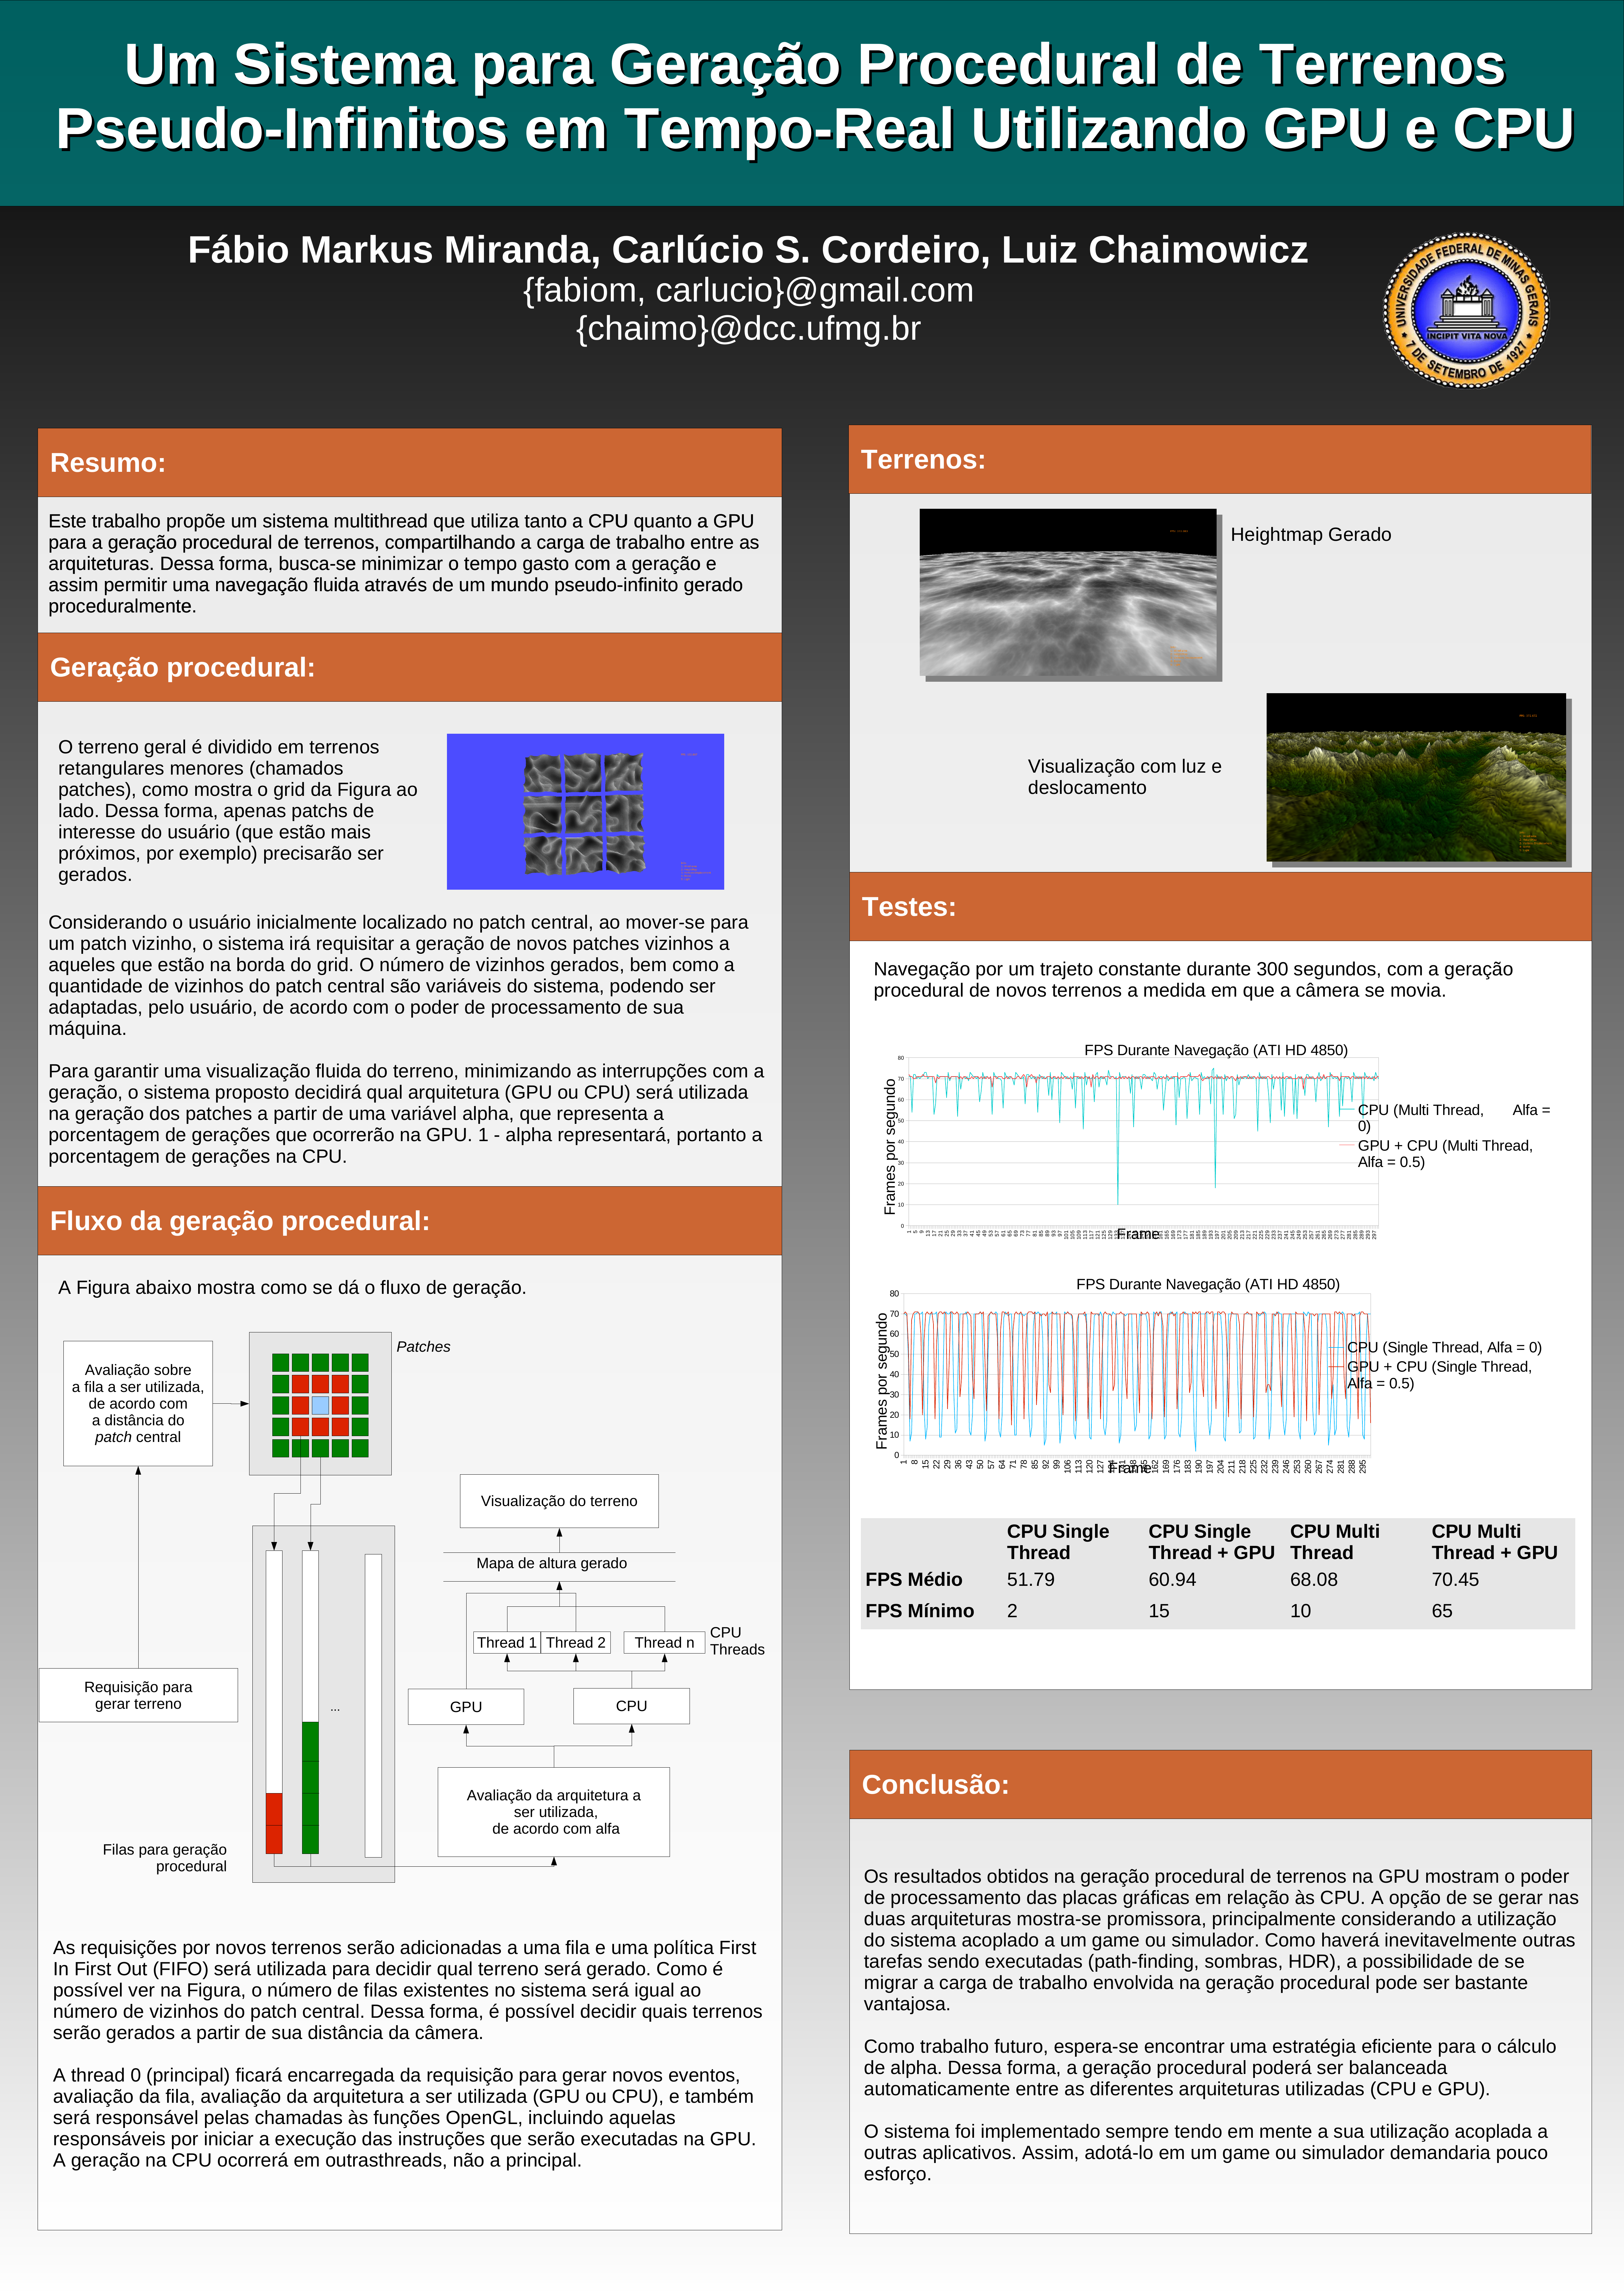

Um Sistema para Geração Procedural de Terrenos Pseudo-Infinitos em Tempo-Real Utilizando GPU e CPU
Fábio Markus Miranda, Carlúcio S. Cordeiro, Luiz Chaimowicz
{fabiom, carlucio}@gmail.com
{chaimo}@dcc.ufmg.br
 Terrenos:
 Resumo:
Este trabalho propõe um sistema multithread que utiliza tanto a CPU quanto a GPU para a geração procedural de terrenos, compartilhando a carga de trabalho entre as arquiteturas. Dessa forma, busca-se minimizar o tempo gasto com a geração e assim permitir uma navegação fluida através de um mundo pseudo-infinito gerado proceduralmente.
Este trabalho propõe um sistema multithread que utiliza tanto a CPU quanto a GPU para a geração procedural de terrenos, compartilhando a carga de trabalho entre as arquiteturas. Dessa forma, busca-se minimizar o tempo gasto com a geração e assim permitir uma navegação fluida através de um mundo pseudo-infinito gerado proceduralmente.
Heightmap Gerado
 Geração procedural:
O terreno geral é dividido em terrenos retangulares menores (chamados patches), como mostra o grid da Figura ao lado. Dessa forma, apenas patchs de interesse do usuário (que estão mais próximos, por exemplo) precisarão ser gerados.
Visualização com luz e deslocamento
 Testes:
Considerando o usuário inicialmente localizado no patch central, ao mover-se para um patch vizinho, o sistema irá requisitar a geração de novos patches vizinhos a aqueles que estão na borda do grid. O número de vizinhos gerados, bem como a quantidade de vizinhos do patch central são variáveis do sistema, podendo ser adaptadas, pelo usuário, de acordo com o poder de processamento de sua máquina.
Para garantir uma visualização fluida do terreno, minimizando as interrupções com a geração, o sistema proposto decidirá qual arquitetura (GPU ou CPU) será utilizada na geração dos patches a partir de uma variável alpha, que representa a porcentagem de gerações que ocorrerão na GPU. 1 - alpha representará, portanto a porcentagem de gerações na CPU.
Navegação por um trajeto constante durante 300 segundos, com a geração procedural de novos terrenos a medida em que a câmera se movia.
### Chart: FPS Durante Navegação (ATI HD 4850)
| Category | CPU (Multi Thread, Alfa = 0) | GPU + CPU (Multi Thread, Alfa = 0.5) |
|---|---|---|
| 1 | 71.0 | 72.0 |
| 2 | 71.0 | 71.0 |
| 3 | 54.0 | 71.0 |
| 4 | 72.0 | 70.0 |
| 5 | 72.0 | 70.0 |
| 6 | 70.0 | 71.0 |
| 7 | 71.0 | 71.0 |
| 8 | 70.0 | 71.0 |
| 9 | 71.0 | 71.0 |
| 10 | 71.0 | 72.0 |
| 11 | 73.0 | 71.0 |
| 12 | 73.0 | 71.0 |
| 13 | 70.0 | 71.0 |
| 14 | 71.0 | 71.0 |
| 15 | 71.0 | 71.0 |
| 16 | 71.0 | 71.0 |
| 17 | 53.0 | 71.0 |
| 18 | 58.0 | 68.0 |
| 19 | 72.0 | 71.0 |
| 20 | 71.0 | 70.0 |
| 21 | 71.0 | 71.0 |
| 22 | 71.0 | 71.0 |
| 23 | 71.0 | 71.0 |
| 24 | 71.0 | 71.0 |
| 25 | 61.0 | 71.0 |
| 26 | 73.0 | 71.0 |
| 27 | 69.0 | 70.0 |
| 28 | 71.0 | 71.0 |
| 29 | 71.0 | 71.0 |
| 30 | 71.0 | 71.0 |
| 31 | 71.0 | 71.0 |
| 32 | 52.0 | 71.0 |
| 33 | 73.0 | 70.0 |
| 34 | 65.0 | 71.0 |
| 35 | 70.0 | 70.0 |
| 36 | 71.0 | 71.0 |
| 37 | 70.0 | 71.0 |
| 38 | 71.0 | 70.0 |
| 39 | 69.0 | 70.0 |
| 40 | 73.0 | 70.0 |
| 41 | 72.0 | 71.0 |
| 42 | 71.0 | 70.0 |
| 43 | 71.0 | 71.0 |
| 44 | 70.0 | 71.0 |
| 45 | 71.0 | 71.0 |
| 46 | 59.0 | 70.0 |
| 47 | 64.0 | 71.0 |
| 48 | 73.0 | 70.0 |
| 49 | 70.0 | 71.0 |
| 50 | 71.0 | 70.0 |
| 51 | 71.0 | 71.0 |
| 52 | 70.0 | 70.0 |
| 53 | 71.0 | 71.0 |
| 54 | 53.0 | 66.0 |
| 55 | 73.0 | 71.0 |
| 56 | 71.0 | 71.0 |
| 57 | 71.0 | 70.0 |
| 58 | 70.0 | 71.0 |
| 59 | 70.0 | 71.0 |
| 60 | 69.0 | 71.0 |
| 61 | 56.0 | 70.0 |
| 62 | 73.0 | 70.0 |
| 63 | 71.0 | 71.0 |
| 64 | 71.0 | 70.0 |
| 65 | 70.0 | 71.0 |
| 66 | 71.0 | 71.0 |
| 67 | 70.0 | 70.0 |
| 68 | 67.0 | 70.0 |
| 69 | 73.0 | 70.0 |
| 70 | 72.0 | 71.0 |
| 71 | 71.0 | 71.0 |
| 72 | 70.0 | 70.0 |
| 73 | 70.0 | 71.0 |
| 74 | 71.0 | 72.0 |
| 75 | 58.0 | 71.0 |
| 76 | 72.0 | 66.0 |
| 77 | 72.0 | 71.0 |
| 78 | 71.0 | 71.0 |
| 79 | 70.0 | 72.0 |
| 80 | 71.0 | 71.0 |
| 81 | 70.0 | 71.0 |
| 82 | 71.0 | 68.0 |
| 83 | 54.0 | 71.0 |
| 84 | 72.0 | 70.0 |
| 85 | 71.0 | 71.0 |
| 86 | 70.0 | 71.0 |
| 87 | 71.0 | 70.0 |
| 88 | 70.0 | 70.0 |
| 89 | 71.0 | 71.0 |
| 90 | 62.0 | 71.0 |
| 91 | 73.0 | 71.0 |
| 92 | 60.0 | 70.0 |
| 93 | 71.0 | 71.0 |
| 94 | 70.0 | 71.0 |
| 95 | 70.0 | 70.0 |
| 96 | 71.0 | 71.0 |
| 97 | 49.0 | 70.0 |
| 98 | 73.0 | 71.0 |
| 99 | 72.0 | 70.0 |
| 100 | 71.0 | 71.0 |
| 101 | 70.0 | 71.0 |
| 102 | 71.0 | 70.0 |
| 103 | 70.0 | 70.0 |
| 104 | 70.0 | 71.0 |
| 105 | 65.0 | 70.0 |
| 106 | 73.0 | 71.0 |
| 107 | 56.0 | 71.0 |
| 108 | 71.0 | 71.0 |
| 109 | 70.0 | 71.0 |
| 110 | 71.0 | 70.0 |
| 111 | 70.0 | 71.0 |
| 112 | 46.0 | 70.0 |
| 113 | 73.0 | 71.0 |
| 114 | 67.0 | 71.0 |
| 115 | 71.0 | 70.0 |
| 116 | 70.0 | 71.0 |
| 117 | 70.0 | 66.0 |
| 118 | 71.0 | 72.0 |
| 119 | 59.0 | 70.0 |
| 120 | 72.0 | 71.0 |
| 121 | 73.0 | 71.0 |
| 122 | 66.0 | 70.0 |
| 123 | 71.0 | 71.0 |
| 124 | 70.0 | 71.0 |
| 125 | 71.0 | 70.0 |
| 126 | 70.0 | 71.0 |
| 127 | 67.0 | 71.0 |
| 128 | 74.0 | 71.0 |
| 129 | 71.0 | 70.0 |
| 130 | 71.0 | 71.0 |
| 131 | 71.0 | 71.0 |
| 132 | 70.0 | 70.0 |
| 133 | 71.0 | 70.0 |
| 134 | 10.0 | 70.0 |
| 135 | 73.0 | 71.0 |
| 136 | 70.0 | 70.0 |
| 137 | 71.0 | 71.0 |
| 138 | 71.0 | 70.0 |
| 139 | 71.0 | 71.0 |
| 140 | 70.0 | 70.0 |
| 141 | 71.0 | 71.0 |
| 142 | 63.0 | 70.0 |
| 143 | 72.0 | 71.0 |
| 144 | 47.0 | 71.0 |
| 145 | 71.0 | 70.0 |
| 146 | 70.0 | 71.0 |
| 147 | 71.0 | 70.0 |
| 148 | 70.0 | 71.0 |
| 149 | 65.0 | 71.0 |
| 150 | 72.0 | 70.0 |
| 151 | 72.0 | 71.0 |
| 152 | 71.0 | 70.0 |
| 153 | 70.0 | 71.0 |
| 154 | 71.0 | 70.0 |
| 155 | 70.0 | 71.0 |
| 156 | 69.0 | 71.0 |
| 157 | 73.0 | 71.0 |
| 158 | 72.0 | 70.0 |
| 159 | 65.0 | 70.0 |
| 160 | 70.0 | 71.0 |
| 161 | 71.0 | 70.0 |
| 162 | 71.0 | 70.0 |
| 163 | 55.0 | 71.0 |
| 164 | 64.0 | 70.0 |
| 165 | 72.0 | 71.0 |
| 166 | 69.0 | 71.0 |
| 167 | 70.0 | 70.0 |
| 168 | 71.0 | 70.0 |
| 169 | 70.0 | 71.0 |
| 170 | 71.0 | 71.0 |
| 171 | 48.0 | 71.0 |
| 172 | 73.0 | 71.0 |
| 173 | 61.0 | 70.0 |
| 174 | 70.0 | 71.0 |
| 175 | 70.0 | 71.0 |
| 176 | 71.0 | 71.0 |
| 177 | 70.0 | 71.0 |
| 178 | 51.0 | 71.0 |
| 179 | 65.0 | 72.0 |
| 180 | 73.0 | 71.0 |
| 181 | 69.0 | 71.0 |
| 182 | 70.0 | 71.0 |
| 183 | 71.0 | 71.0 |
| 184 | 70.0 | 71.0 |
| 185 | 70.0 | 71.0 |
| 186 | 53.0 | 72.0 |
| 187 | 73.0 | 70.0 |
| 188 | 70.0 | 69.0 |
| 189 | 71.0 | 70.0 |
| 190 | 70.0 | 70.0 |
| 191 | 70.0 | 71.0 |
| 192 | 71.0 | 70.0 |
| 193 | 58.0 | 71.0 |
| 194 | 74.0 | 71.0 |
| 195 | 75.0 | 70.0 |
| 196 | 18.0 | 71.0 |
| 197 | 72.0 | 70.0 |
| 198 | 70.0 | 71.0 |
| 199 | 71.0 | 70.0 |
| 200 | 70.0 | 71.0 |
| 201 | 53.0 | 70.0 |
| 202 | 72.0 | 70.0 |
| 203 | 69.0 | 71.0 |
| 204 | 71.0 | 71.0 |
| 205 | 70.0 | 70.0 |
| 206 | 71.0 | 71.0 |
| 207 | 70.0 | 71.0 |
| 208 | 51.0 | 70.0 |
| 209 | 53.0 | 69.0 |
| 210 | 72.0 | 71.0 |
| 211 | 67.0 | 70.0 |
| 212 | 70.0 | 71.0 |
| 213 | 71.0 | 70.0 |
| 214 | 70.0 | 71.0 |
| 215 | 71.0 | 71.0 |
| 216 | 70.0 | 71.0 |
| 217 | 72.0 | 70.0 |
| 218 | 70.0 | 71.0 |
| 219 | 71.0 | 70.0 |
| 220 | 70.0 | 71.0 |
| 221 | 71.0 | 71.0 |
| 222 | 70.0 | 70.0 |
| 223 | 45.0 | 71.0 |
| 224 | 73.0 | 70.0 |
| 225 | 70.0 | 71.0 |
| 226 | 71.0 | 70.0 |
| 227 | 70.0 | 71.0 |
| 228 | 71.0 | 70.0 |
| 229 | 70.0 | 71.0 |
| 230 | 62.0 | 71.0 |
| 231 | 49.0 | 70.0 |
| 232 | 72.0 | 70.0 |
| 233 | 65.0 | 71.0 |
| 234 | 70.0 | 70.0 |
| 235 | 71.0 | 71.0 |
| 236 | 70.0 | 70.0 |
| 237 | 71.0 | 71.0 |
| 238 | 55.0 | 70.0 |
| 239 | 73.0 | 71.0 |
| 240 | 52.0 | 70.0 |
| 241 | 70.0 | 71.0 |
| 242 | 70.0 | 71.0 |
| 243 | 71.0 | 70.0 |
| 244 | 70.0 | 71.0 |
| 245 | 70.0 | 70.0 |
| 246 | 53.0 | 70.0 |
| 247 | 72.0 | 70.0 |
| 248 | 51.0 | 70.0 |
| 249 | 70.0 | 71.0 |
| 250 | 71.0 | 70.0 |
| 251 | 70.0 | 71.0 |
| 252 | 70.0 | 65.0 |
| 253 | 62.0 | 70.0 |
| 254 | 72.0 | 71.0 |
| 255 | 72.0 | 70.0 |
| 256 | 70.0 | 71.0 |
| 257 | 71.0 | 70.0 |
| 258 | 70.0 | 71.0 |
| 259 | 70.0 | 70.0 |
| 260 | 59.0 | 70.0 |
| 261 | 70.0 | 71.0 |
| 262 | 73.0 | 70.0 |
| 263 | 69.0 | 71.0 |
| 264 | 70.0 | 70.0 |
| 265 | 71.0 | 72.0 |
| 266 | 70.0 | 70.0 |
| 267 | 71.0 | 71.0 |
| 268 | 47.0 | 71.0 |
| 269 | 73.0 | 71.0 |
| 270 | 71.0 | 72.0 |
| 271 | 70.0 | 71.0 |
| 272 | 71.0 | 71.0 |
| 273 | 70.0 | 71.0 |
| 274 | 71.0 | 71.0 |
| 275 | 52.0 | 69.0 |
| 276 | 73.0 | 71.0 |
| 277 | 57.0 | 71.0 |
| 278 | 70.0 | 71.0 |
| 279 | 71.0 | 71.0 |
| 280 | 70.0 | 71.0 |
| 281 | 71.0 | 71.0 |
| 282 | 69.0 | 70.0 |
| 283 | 59.0 | 71.0 |
| 284 | 73.0 | 71.0 |
| 285 | 71.0 | 70.0 |
| 286 | 70.0 | 71.0 |
| 287 | 71.0 | 70.0 |
| 288 | 70.0 | 71.0 |
| 289 | 71.0 | 70.0 |
| 290 | 51.0 | 71.0 |
| 291 | 73.0 | 70.0 |
| 292 | 71.0 | 71.0 |
| 293 | 71.0 | 70.0 |
| 294 | 70.0 | 71.0 |
| 295 | 70.0 | 70.0 |
| 296 | 71.0 | 70.0 |
| 297 | 69.0 | 71.0 |
| 298 | 73.0 | 70.0 |
| 299 | 71.0 | 71.0 |
| 300 | 70.0 | 71.0 | Fluxo da geração procedural:
### Chart: FPS Durante Navegação (ATI HD 4850)
| Category | CPU (Single Thread, Alfa = 0) | GPU + CPU (Single Thread, Alfa = 0.5) |
|---|---|---|
| 1 | 70.0 | 70.0 |
| 2 | 70.0 | 71.0 |
| 3 | 69.0 | 70.0 |
| 4 | 47.0 | 53.0 |
| 5 | 7.0 | 18.0 |
| 6 | 11.0 | 67.0 |
| 7 | 43.0 | 70.0 |
| 8 | 70.0 | 71.0 |
| 9 | 70.0 | 71.0 |
| 10 | 71.0 | 71.0 |
| 11 | 70.0 | 70.0 |
| 12 | 70.0 | 60.0 |
| 13 | 71.0 | 20.0 |
| 14 | 23.0 | 57.0 |
| 15 | 8.0 | 70.0 |
| 16 | 14.0 | 71.0 |
| 17 | 64.0 | 70.0 |
| 18 | 70.0 | 70.0 |
| 19 | 70.0 | 71.0 |
| 20 | 70.0 | 65.0 |
| 21 | 70.0 | 18.0 |
| 22 | 71.0 | 55.0 |
| 23 | 59.0 | 70.0 |
| 24 | 9.0 | 71.0 |
| 25 | 9.0 | 71.0 |
| 26 | 32.0 | 70.0 |
| 27 | 70.0 | 71.0 |
| 28 | 71.0 | 70.0 |
| 29 | 70.0 | 23.0 |
| 30 | 70.0 | 44.0 |
| 31 | 71.0 | 71.0 |
| 32 | 70.0 | 71.0 |
| 33 | 32.0 | 70.0 |
| 34 | 11.0 | 70.0 |
| 35 | 13.0 | 71.0 |
| 36 | 52.0 | 70.0 |
| 37 | 70.0 | 29.0 |
| 38 | 70.0 | 38.0 |
| 39 | 70.0 | 70.0 |
| 40 | 70.0 | 70.0 |
| 41 | 71.0 | 70.0 |
| 42 | 67.0 | 71.0 |
| 43 | 12.0 | 70.0 |
| 44 | 10.0 | 69.0 |
| 45 | 20.0 | 39.0 |
| 46 | 70.0 | 28.0 |
| 47 | 70.0 | 70.0 |
| 48 | 70.0 | 70.0 |
| 49 | 70.0 | 70.0 |
| 50 | 71.0 | 71.0 |
| 51 | 70.0 | 70.0 |
| 52 | 40.0 | 71.0 |
| 53 | 7.0 | 47.0 |
| 54 | 12.0 | 22.0 |
| 55 | 50.0 | 69.0 |
| 56 | 70.0 | 70.0 |
| 57 | 71.0 | 71.0 |
| 58 | 70.0 | 70.0 |
| 59 | 70.0 | 70.0 |
| 60 | 71.0 | 70.0 |
| 61 | 70.0 | 58.0 |
| 62 | 12.0 | 18.0 |
| 63 | 9.0 | 62.0 |
| 64 | 20.0 | 71.0 |
| 65 | 68.0 | 71.0 |
| 66 | 71.0 | 70.0 |
| 67 | 70.0 | 70.0 |
| 68 | 69.0 | 71.0 |
| 69 | 70.0 | 61.0 |
| 70 | 70.0 | 15.0 |
| 71 | 47.0 | 62.0 |
| 72 | 10.0 | 70.0 |
| 73 | 10.0 | 71.0 |
| 74 | 42.0 | 70.0 |
| 75 | 70.0 | 70.0 |
| 76 | 70.0 | 71.0 |
| 77 | 70.0 | 69.0 |
| 78 | 69.0 | 18.0 |
| 79 | 70.0 | 51.0 |
| 80 | 70.0 | 70.0 |
| 81 | 22.0 | 71.0 |
| 82 | 9.0 | 71.0 |
| 83 | 14.0 | 71.0 |
| 84 | 64.0 | 70.0 |
| 85 | 71.0 | 71.0 |
| 86 | 70.0 | 25.0 |
| 87 | 71.0 | 42.0 |
| 88 | 70.0 | 70.0 |
| 89 | 70.0 | 69.0 |
| 90 | 58.0 | 70.0 |
| 91 | 5.0 | 70.0 |
| 92 | 8.0 | 69.0 |
| 93 | 38.0 | 71.0 |
| 94 | 70.0 | 35.0 |
| 95 | 70.0 | 31.0 |
| 96 | 71.0 | 71.0 |
| 97 | 70.0 | 70.0 |
| 98 | 70.0 | 70.0 |
| 99 | 71.0 | 70.0 |
| 100 | 33.0 | 70.0 |
| 101 | 6.0 | 70.0 |
| 102 | 13.0 | 46.0 |
| 103 | 56.0 | 20.0 |
| 104 | 71.0 | 70.0 |
| 105 | 70.0 | 70.0 |
| 106 | 71.0 | 71.0 |
| 107 | 70.0 | 70.0 |
| 108 | 70.0 | 70.0 |
| 109 | 67.0 | 69.0 |
| 110 | 11.0 | 54.0 |
| 111 | 8.0 | 17.0 |
| 112 | 23.0 | 66.0 |
| 113 | 70.0 | 70.0 |
| 114 | 70.0 | 70.0 |
| 115 | 70.0 | 70.0 |
| 116 | 70.0 | 70.0 |
| 117 | 69.0 | 71.0 |
| 118 | 70.0 | 65.0 |
| 119 | 45.0 | 18.0 |
| 120 | 9.0 | 53.0 |
| 121 | 8.0 | 71.0 |
| 122 | 47.0 | 70.0 |
| 123 | 69.0 | 70.0 |
| 124 | 70.0 | 70.0 |
| 125 | 70.0 | 70.0 |
| 126 | 69.0 | 70.0 |
| 127 | 71.0 | 18.0 |
| 128 | 69.0 | 49.0 |
| 129 | 14.0 | 70.0 |
| 130 | 10.0 | 71.0 |
| 131 | 17.0 | 70.0 |
| 132 | 69.0 | 70.0 |
| 133 | 70.0 | 70.0 |
| 134 | 69.0 | 69.0 |
| 135 | 71.0 | 32.0 |
| 136 | 70.0 | 35.0 |
| 137 | 70.0 | 70.0 |
| 138 | 52.0 | 70.0 |
| 139 | 6.0 | 70.0 |
| 140 | 10.0 | 71.0 |
| 141 | 41.0 | 70.0 |
| 142 | 70.0 | 70.0 |
| 143 | 69.0 | 39.0 |
| 144 | 70.0 | 28.0 |
| 145 | 70.0 | 70.0 |
| 146 | 70.0 | 70.0 |
| 147 | 70.0 | 70.0 |
| 148 | 28.0 | 70.0 |
| 149 | 12.0 | 70.0 |
| 150 | 15.0 | 70.0 |
| 151 | 54.0 | 46.0 |
| 152 | 70.0 | 21.0 |
| 153 | 69.0 | 71.0 |
| 154 | 70.0 | 70.0 |
| 155 | 70.0 | 70.0 |
| 156 | 70.0 | 70.0 |
| 157 | 66.0 | 71.0 |
| 158 | 8.0 | 70.0 |
| 159 | 10.0 | 57.0 |
| 160 | 25.0 | 18.0 |
| 161 | 71.0 | 61.0 |
| 162 | 70.0 | 70.0 |
| 163 | 70.0 | 71.0 |
| 164 | 70.0 | 69.0 |
| 165 | 71.0 | 71.0 |
| 166 | 71.0 | 70.0 |
| 167 | 34.0 | 64.0 |
| 168 | 8.0 | 19.0 |
| 169 | 10.0 | 53.0 |
| 170 | 57.0 | 70.0 |
| 171 | 70.0 | 70.0 |
| 172 | 71.0 | 70.0 |
| 173 | 70.0 | 71.0 |
| 174 | 70.0 | 69.0 |
| 175 | 70.0 | 70.0 |
| 176 | 71.0 | 23.0 |
| 177 | 11.0 | 44.0 |
| 178 | 9.0 | 70.0 |
| 179 | 19.0 | 70.0 |
| 180 | 70.0 | 71.0 |
| 181 | 71.0 | 70.0 |
| 182 | 70.0 | 70.0 |
| 183 | 70.0 | 70.0 |
| 184 | 70.0 | 31.0 |
| 185 | 70.0 | 36.0 |
| 186 | 46.0 | 71.0 |
| 187 | 12.0 | 70.0 |
| 188 | 2.0 | 71.0 |
| 189 | 50.0 | 70.0 |
| 190 | 70.0 | 71.0 |
| 191 | 70.0 | 71.0 |
| 192 | 70.0 | 38.0 |
| 193 | 70.0 | 29.0 |
| 194 | 70.0 | 70.0 |
| 195 | 71.0 | 71.0 |
| 196 | 18.0 | 71.0 |
| 197 | 10.0 | 70.0 |
| 198 | 17.0 | 71.0 |
| 199 | 64.0 | 71.0 |
| 200 | 70.0 | 44.0 |
| 201 | 70.0 | 23.0 |
| 202 | 70.0 | 71.0 |
| 203 | 70.0 | 71.0 |
| 204 | 69.0 | 70.0 |
| 205 | 58.0 | 71.0 |
| 206 | 9.0 | 71.0 |
| 207 | 7.0 | 70.0 |
| 208 | 31.0 | 52.0 |
| 209 | 70.0 | 19.0 |
| 210 | 70.0 | 66.0 |
| 211 | 70.0 | 71.0 |
| 212 | 70.0 | 70.0 |
| 213 | 70.0 | 70.0 |
| 214 | 70.0 | 70.0 |
| 215 | 35.0 | 70.0 |
| 216 | 11.0 | 65.0 |
| 217 | 12.0 | 18.0 |
| 218 | 51.0 | 54.0 |
| 219 | 70.0 | 70.0 |
| 220 | 70.0 | 70.0 |
| 221 | 70.0 | 71.0 |
| 222 | 70.0 | 70.0 |
| 223 | 70.0 | 70.0 |
| 224 | 69.0 | 70.0 |
| 225 | 8.0 | 19.0 |
| 226 | 9.0 | 47.0 |
| 227 | 23.0 | 71.0 |
| 228 | 70.0 | 70.0 |
| 229 | 69.0 | 70.0 |
| 230 | 70.0 | 70.0 |
| 231 | 70.0 | 71.0 |
| 232 | 71.0 | 70.0 |
| 233 | 70.0 | 31.0 |
| 234 | 40.0 | 35.0 |
| 235 | 8.0 | 35.0 |
| 236 | 14.0 | 32.0 |
| 237 | 46.0 | 70.0 |
| 238 | 70.0 | 70.0 |
| 239 | 70.0 | 69.0 |
| 240 | 70.0 | 71.0 |
| 241 | 71.0 | 70.0 |
| 242 | 70.0 | 43.0 |
| 243 | 70.0 | 24.0 |
| 244 | 17.0 | 70.0 |
| 245 | 10.0 | 70.0 |
| 246 | 18.0 | 70.0 |
| 247 | 64.0 | 70.0 |
| 248 | 70.0 | 70.0 |
| 249 | 70.0 | 70.0 |
| 250 | 70.0 | 47.0 |
| 251 | 70.0 | 19.0 |
| 252 | 70.0 | 71.0 |
| 253 | 53.0 | 70.0 |
| 254 | 12.0 | 70.0 |
| 255 | 8.0 | 70.0 |
| 256 | 37.0 | 70.0 |
| 257 | 71.0 | 70.0 |
| 258 | 70.0 | 61.0 |
| 259 | 69.0 | 17.0 |
| 260 | 71.0 | 59.0 |
| 261 | 70.0 | 70.0 |
| 262 | 70.0 | 70.0 |
| 263 | 22.0 | 70.0 |
| 264 | 10.0 | 69.0 |
| 265 | 12.0 | 70.0 |
| 266 | 65.0 | 70.0 |
| 267 | 70.0 | 20.0 |
| 268 | 70.0 | 47.0 |
| 269 | 70.0 | 70.0 |
| 270 | 70.0 | 70.0 |
| 271 | 70.0 | 70.0 |
| 272 | 63.0 | 70.0 |
| 273 | 5.0 | 70.0 |
| 274 | 13.0 | 70.0 |
| 275 | 28.0 | 28.0 |
| 276 | 35.0 | 39.0 |
| 277 | 10.0 | 71.0 |
| 278 | 13.0 | 71.0 |
| 279 | 50.0 | 70.0 |
| 280 | 70.0 | 71.0 |
| 281 | 70.0 | 70.0 |
| 282 | 71.0 | 70.0 |
| 283 | 70.0 | 39.0 |
| 284 | 65.0 | 28.0 |
| 285 | 14.0 | 70.0 |
| 286 | 9.0 | 70.0 |
| 287 | 21.0 | 70.0 |
| 288 | 70.0 | 70.0 |
| 289 | 69.0 | 69.0 |
| 290 | 70.0 | 70.0 |
| 291 | 70.0 | 50.0 |
| 292 | 70.0 | 18.0 |
| 293 | 71.0 | 69.0 |
| 294 | 37.0 | 71.0 |
| 295 | 10.0 | 71.0 |
| 296 | 8.0 | 70.0 |
| 297 | 53.0 | 70.0 |
| 298 | 70.0 | 70.0 |
| 299 | 70.0 | 58.0 |
| 300 | 70.0 | 16.0 |A Figura abaixo mostra como se dá o fluxo de geração.
Patches
Avaliação sobre
a fila a ser utilizada,
de acordo com
a distância do
patch central
Visualização do terreno
| | CPU Single Thread | CPU Single Thread + GPU | CPU Multi Thread | CPU Multi Thread + GPU |
| --- | --- | --- | --- | --- |
| FPS Médio | 51.79 | 60.94 | 68.08 | 70.45 |
| FPS Mínimo | 2 | 15 | 10 | 65 |
Mapa de altura gerado
CPU
Threads
Thread 1
Thread 2
Thread n
Requisição para
gerar terreno
CPU
GPU
...
 Conclusão:
Avaliação da arquitetura a
 ser utilizada,
 de acordo com alfa
Filas para geração
procedural
Os resultados obtidos na geração procedural de terrenos na GPU mostram o poder de processamento das placas gráficas em relação às CPU. A opção de se gerar nas duas arquiteturas mostra-se promissora, principalmente considerando a utilização do sistema acoplado a um game ou simulador. Como haverá inevitavelmente outras tarefas sendo executadas (path-finding, sombras, HDR), a possibilidade de se migrar a carga de trabalho envolvida na geração procedural pode ser bastante vantajosa.
Como trabalho futuro, espera-se encontrar uma estratégia eficiente para o cálculo de alpha. Dessa forma, a geração procedural poderá ser balanceada automaticamente entre as diferentes arquiteturas utilizadas (CPU e GPU).
O sistema foi implementado sempre tendo em mente a sua utilização acoplada a outras aplicativos. Assim, adotá-lo em um game ou simulador demandaria pouco esforço.
As requisições por novos terrenos serão adicionadas a uma fila e uma política First In First Out (FIFO) será utilizada para decidir qual terreno será gerado. Como é possível ver na Figura, o número de filas existentes no sistema será igual ao número de vizinhos do patch central. Dessa forma, é possível decidir quais terrenos serão gerados a partir de sua distância da câmera.
A thread 0 (principal) ficará encarregada da requisição para gerar novos eventos, avaliação da fila, avaliação da arquitetura a ser utilizada (GPU ou CPU), e também será responsável pelas chamadas às funções OpenGL, incluindo aquelas responsáveis por iniciar a execução das instruções que serão executadas na GPU. A geração na CPU ocorrerá em outrasthreads, não a principal.